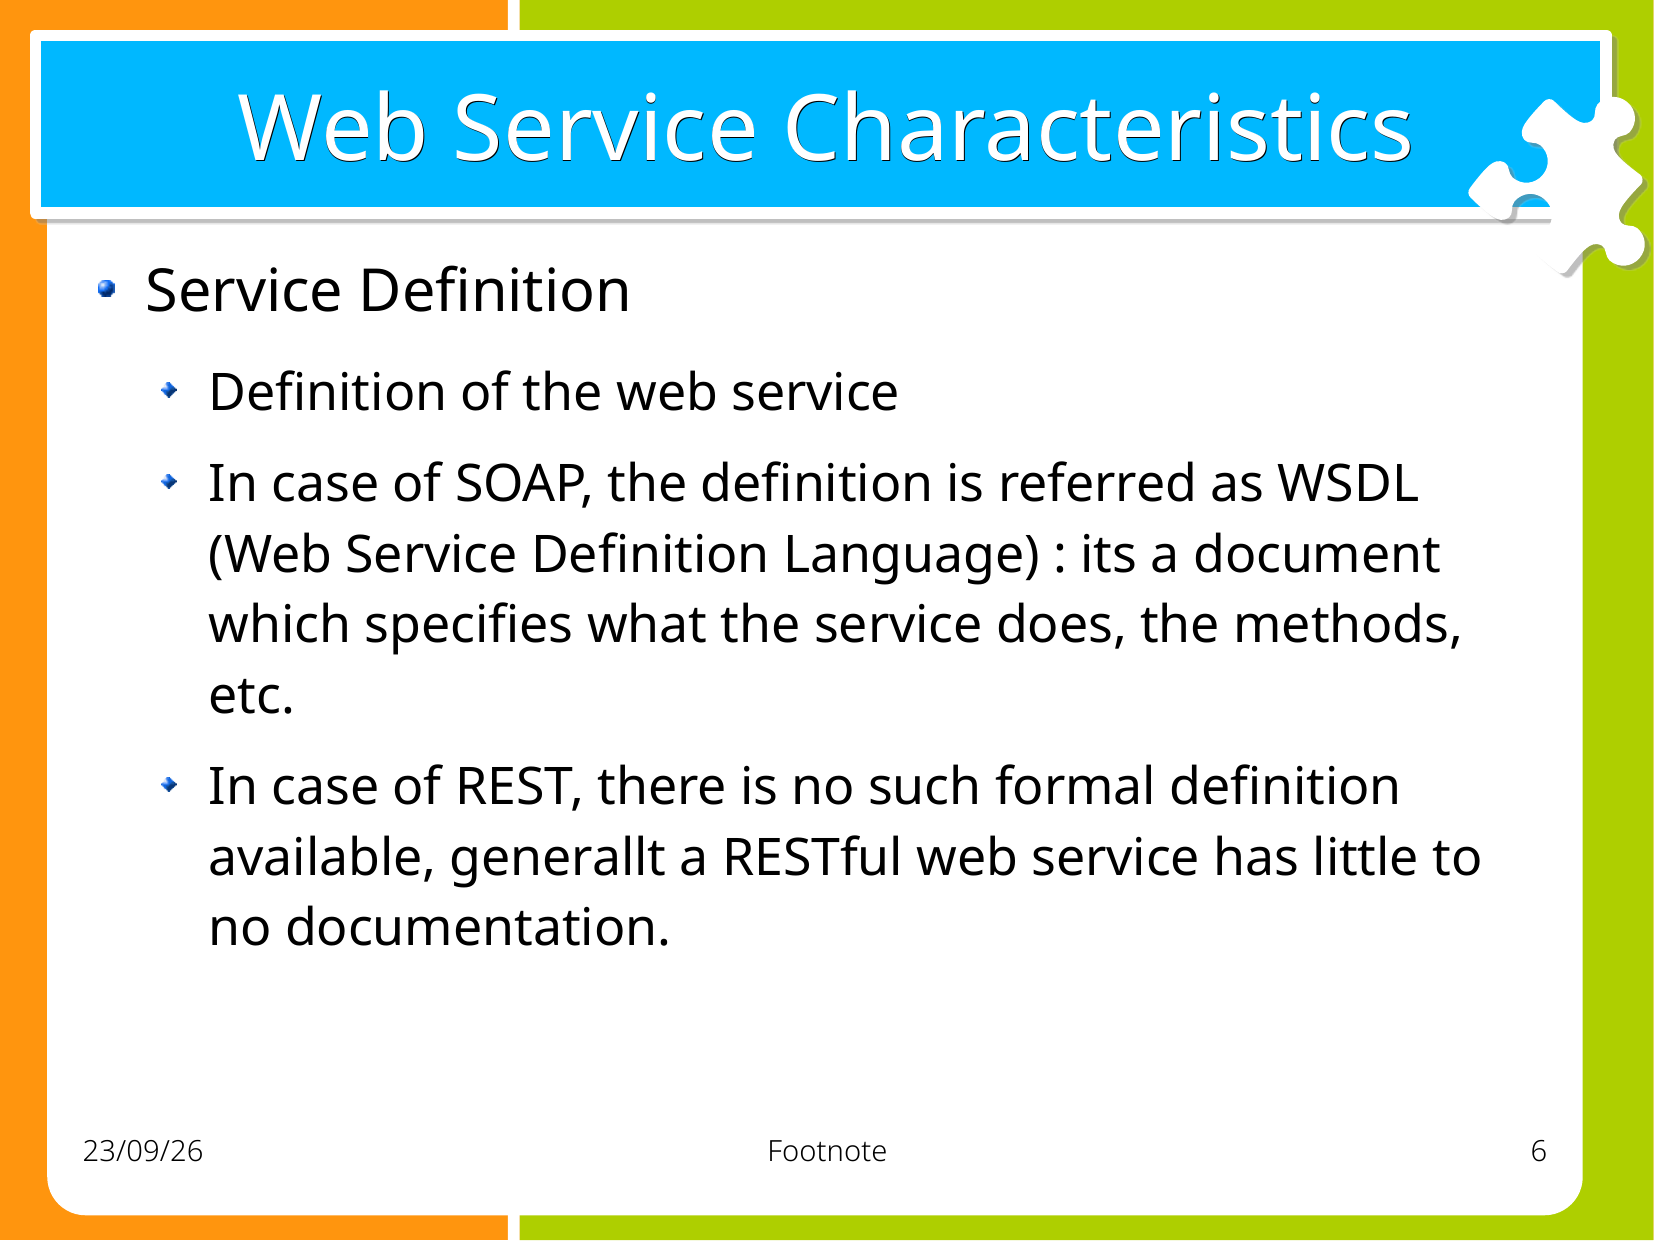

# Web Service Characteristics
Service Definition
Definition of the web service
In case of SOAP, the definition is referred as WSDL (Web Service Definition Language) : its a document which specifies what the service does, the methods, etc.
In case of REST, there is no such formal definition available, generallt a RESTful web service has little to no documentation.
Footnote
6